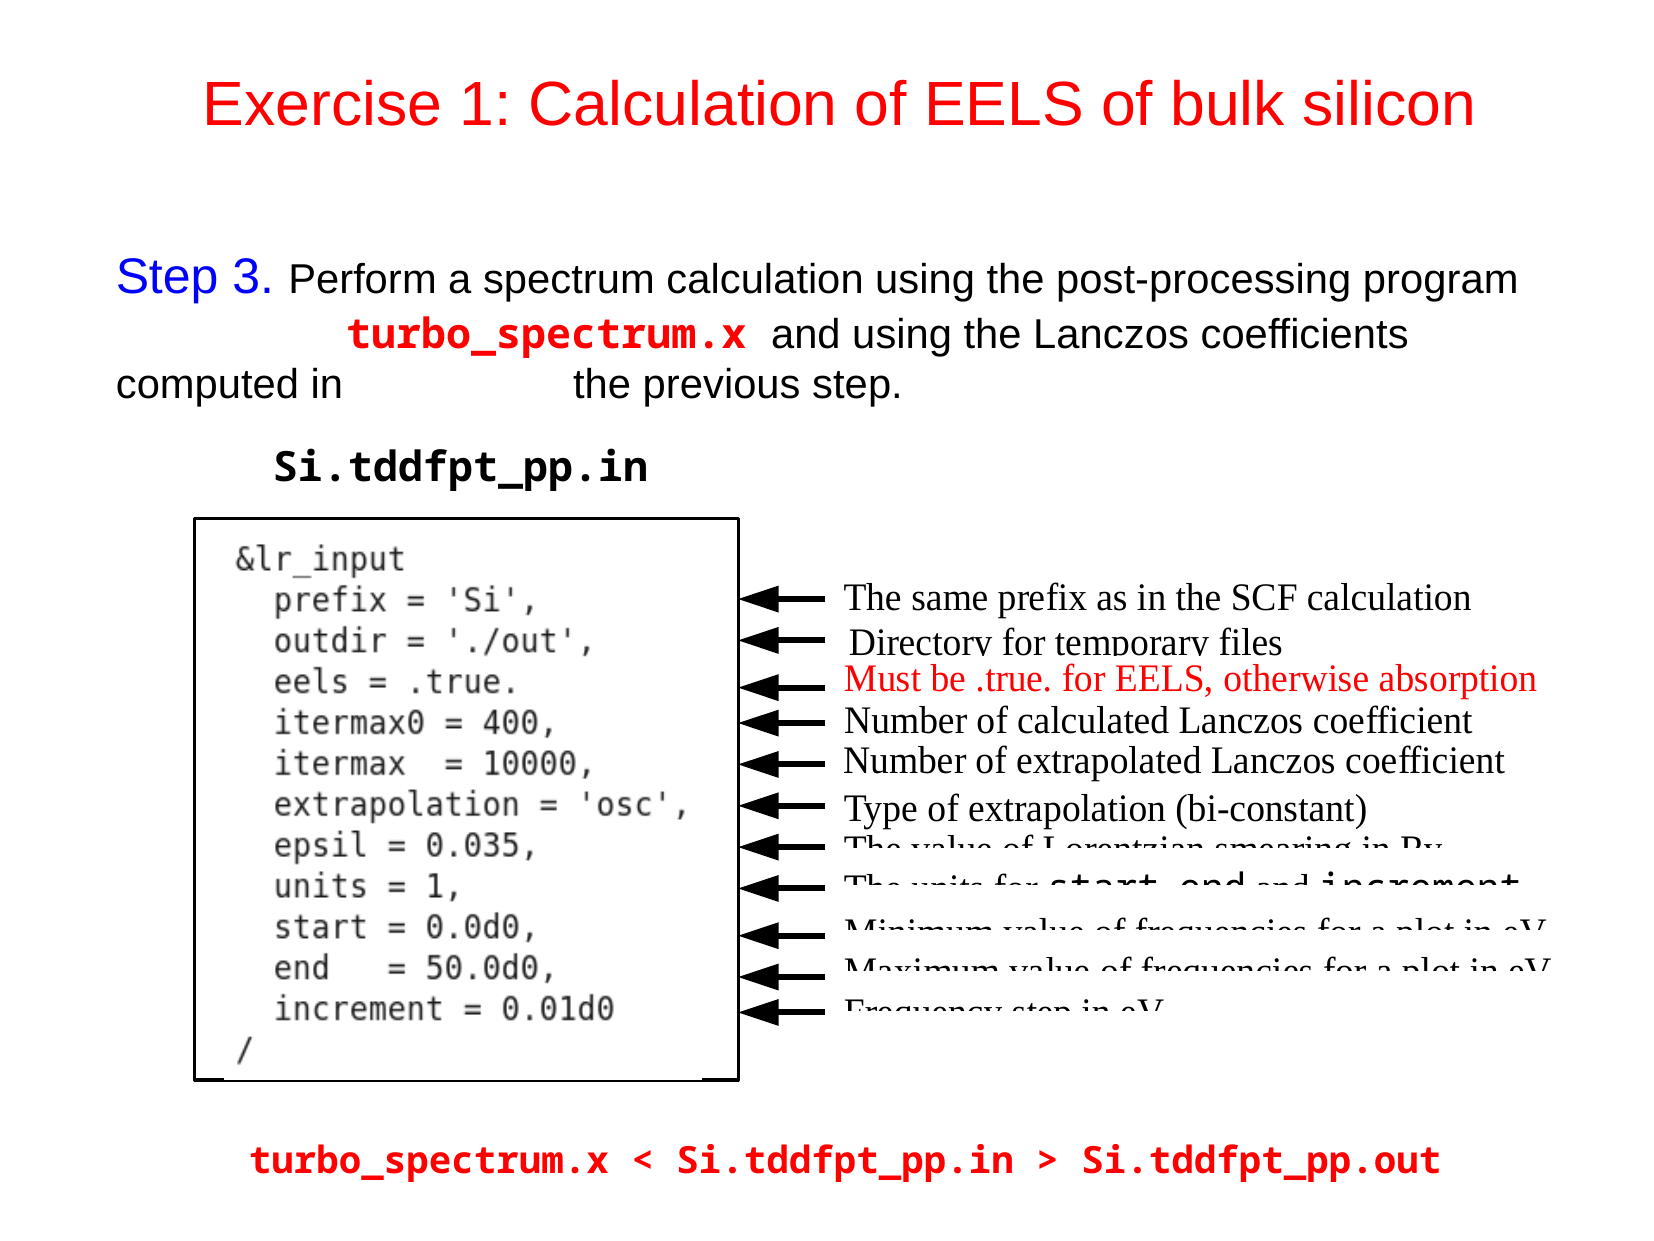

# Exercise 1: Calculation of EELS of bulk silicon
Step 3. Perform a spectrum calculation using the post-processing program turbo_spectrum.x and using the Lanczos coefficients computed in the previous step.
 Si.tddfpt_pp.in
turbo_spectrum.x < Si.tddfpt_pp.in > Si.tddfpt_pp.out